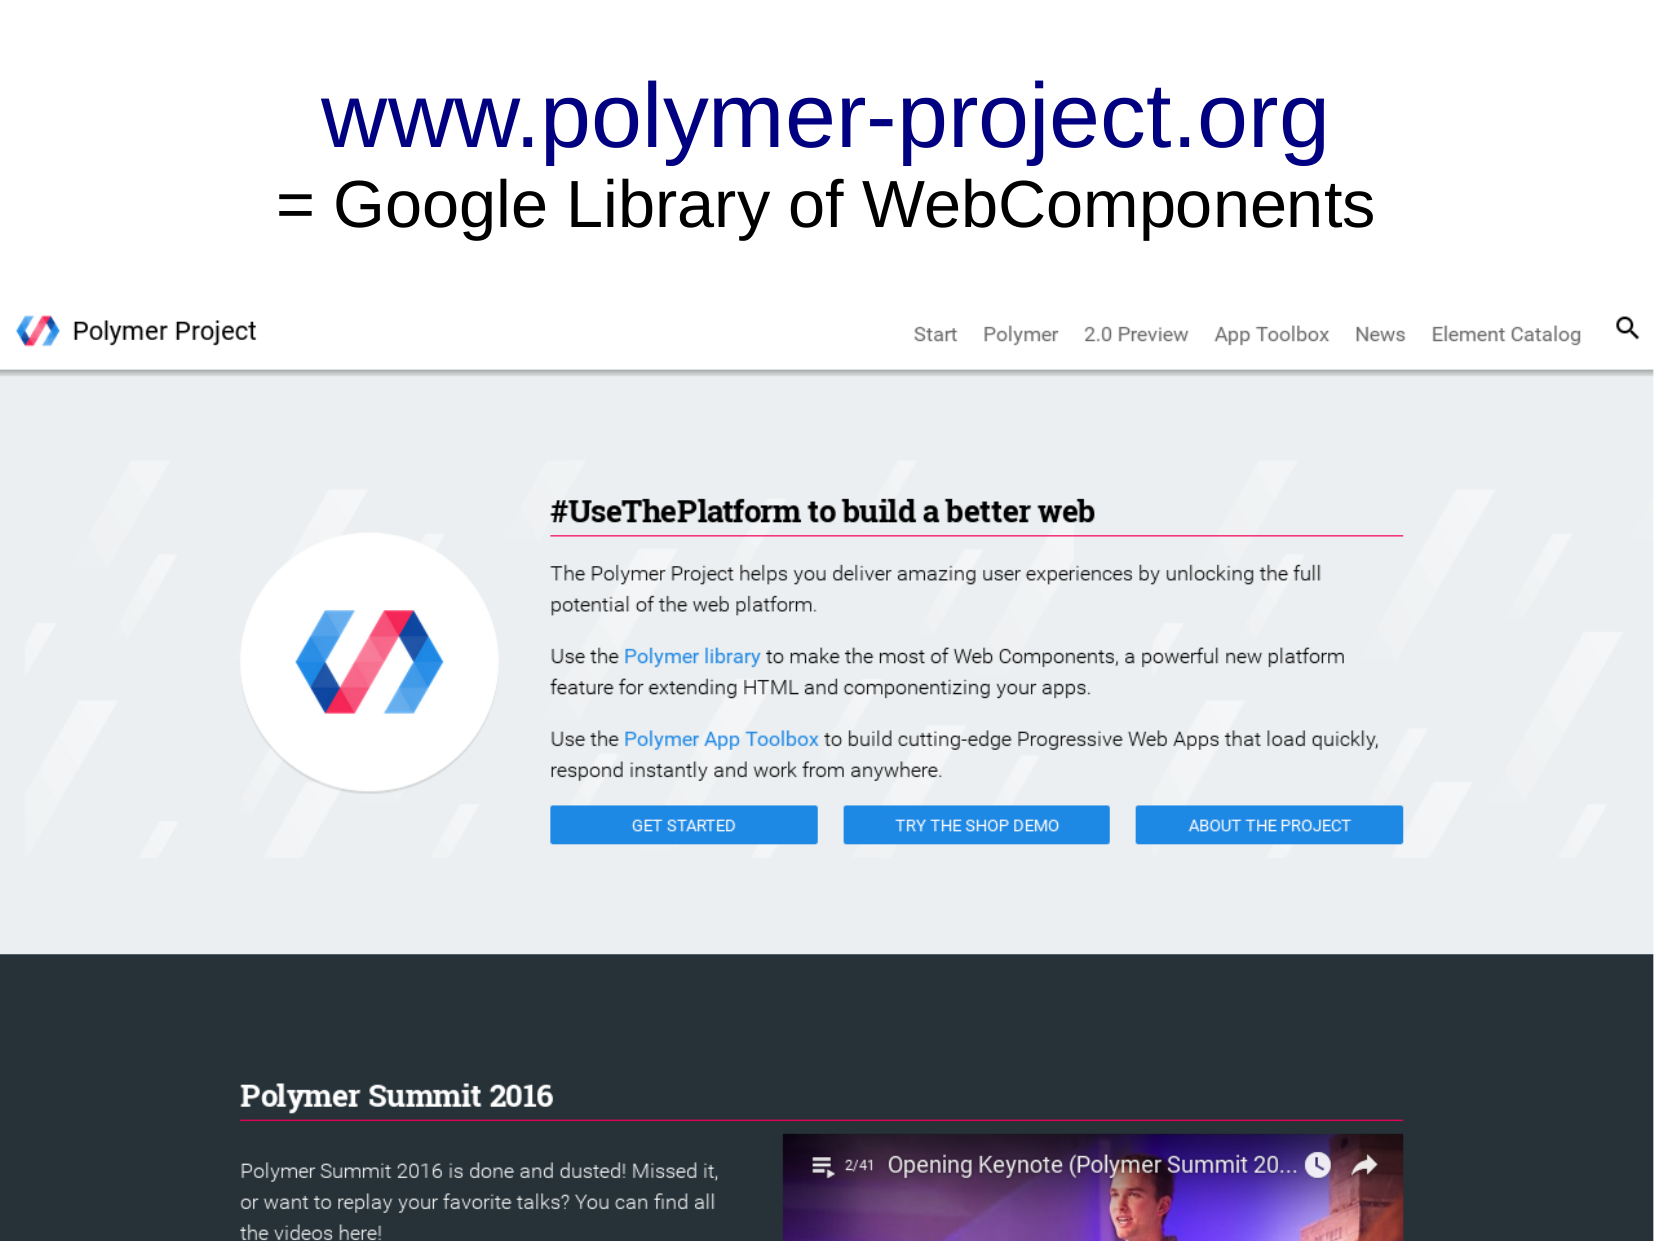

# www.polymer-project.org = Google Library of WebComponents